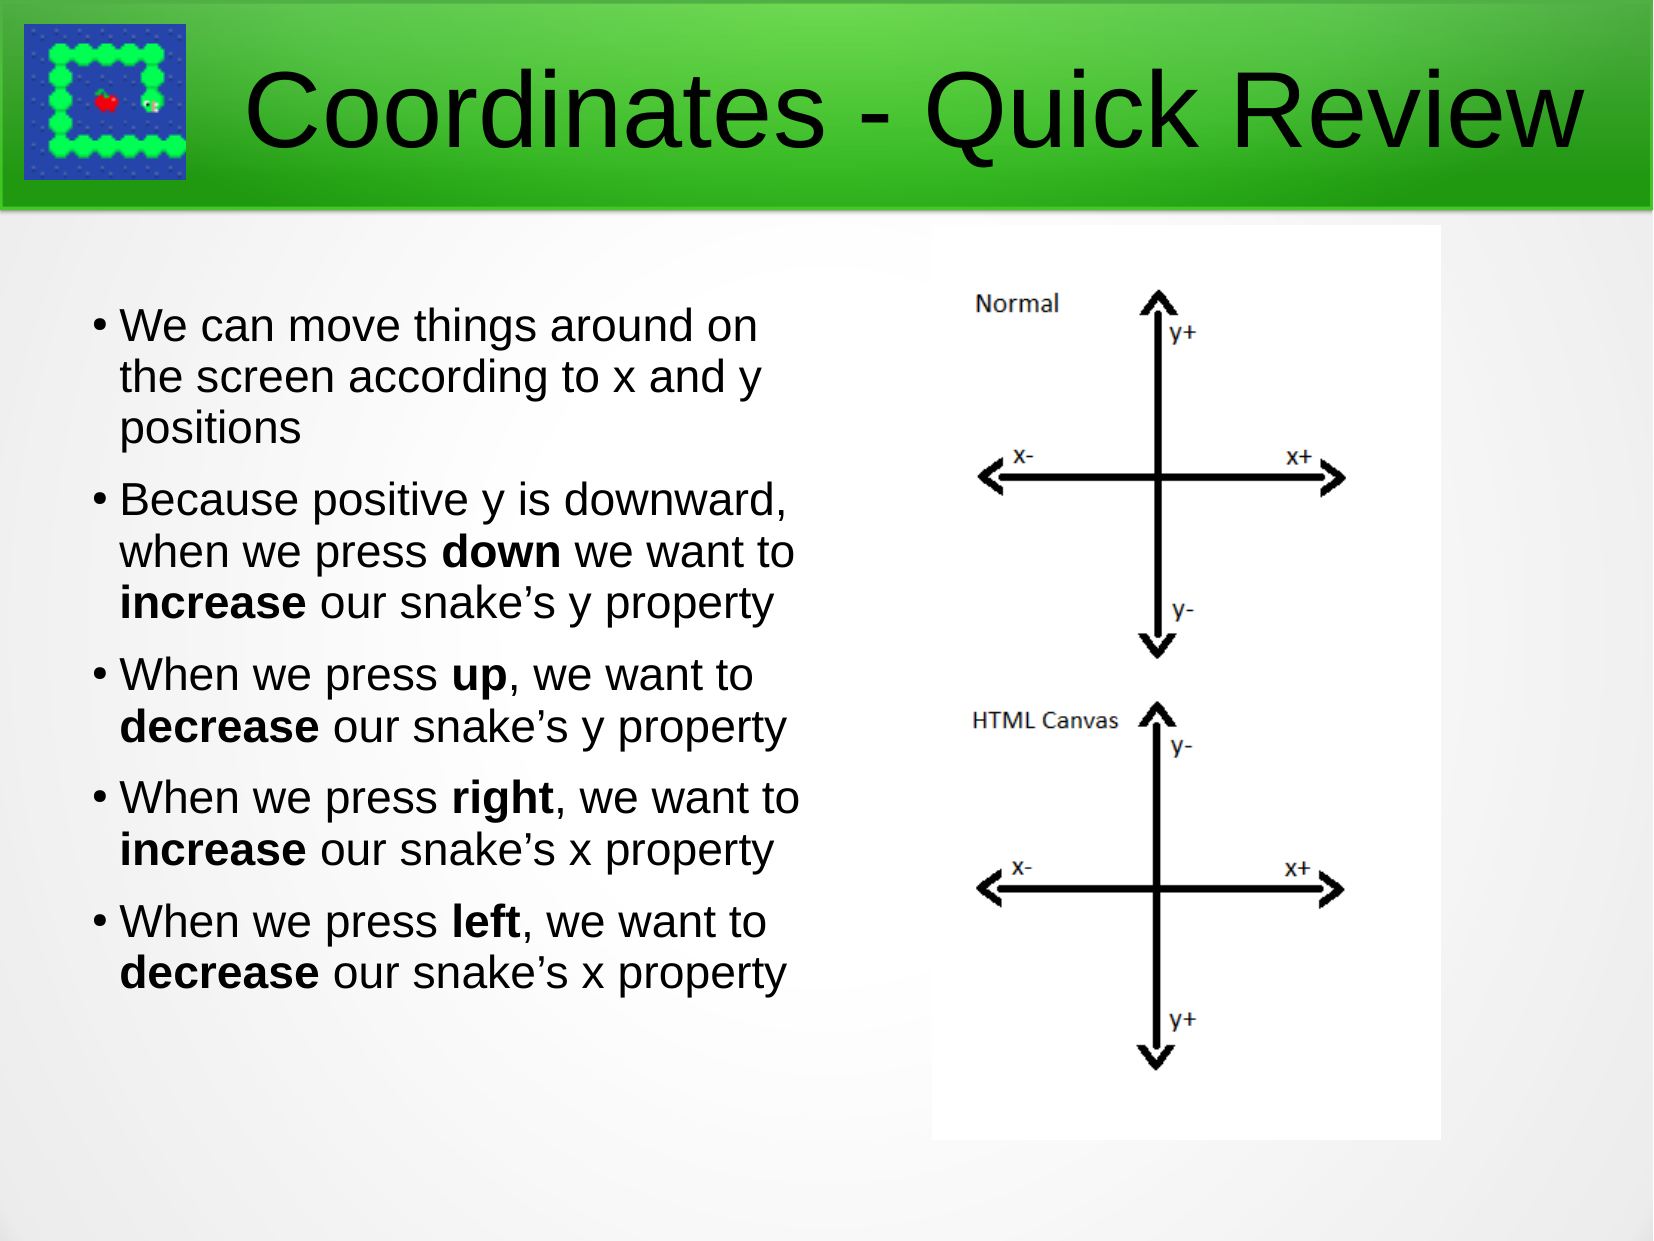

# Coordinates - Quick Review
We can move things around on the screen according to x and y positions
Because positive y is downward, when we press down we want to increase our snake’s y property
When we press up, we want to decrease our snake’s y property
When we press right, we want to increase our snake’s x property
When we press left, we want to decrease our snake’s x property